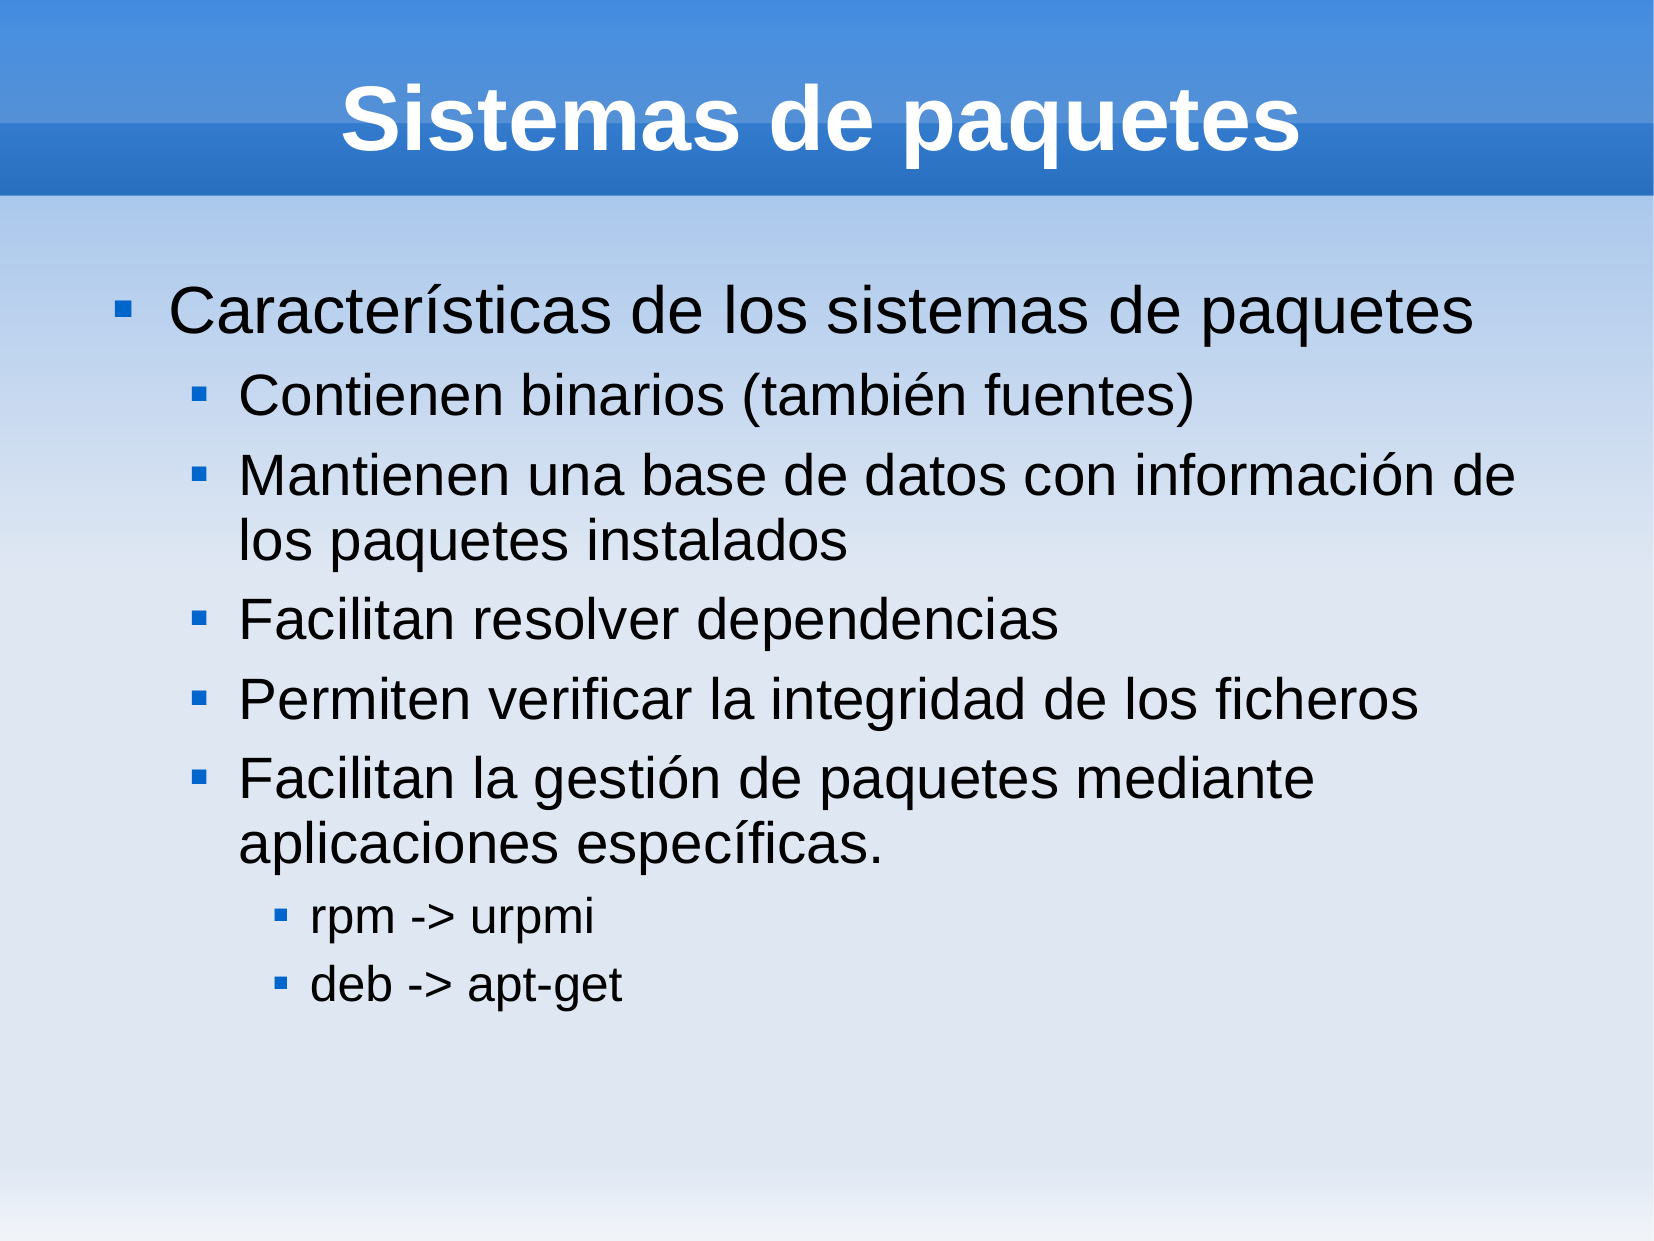

# Sistemas de paquetes
Características de los sistemas de paquetes
Contienen binarios (también fuentes)
Mantienen una base de datos con información de los paquetes instalados
Facilitan resolver dependencias
Permiten verificar la integridad de los ficheros
Facilitan la gestión de paquetes mediante aplicaciones específicas.
rpm -> urpmi
deb -> apt-get